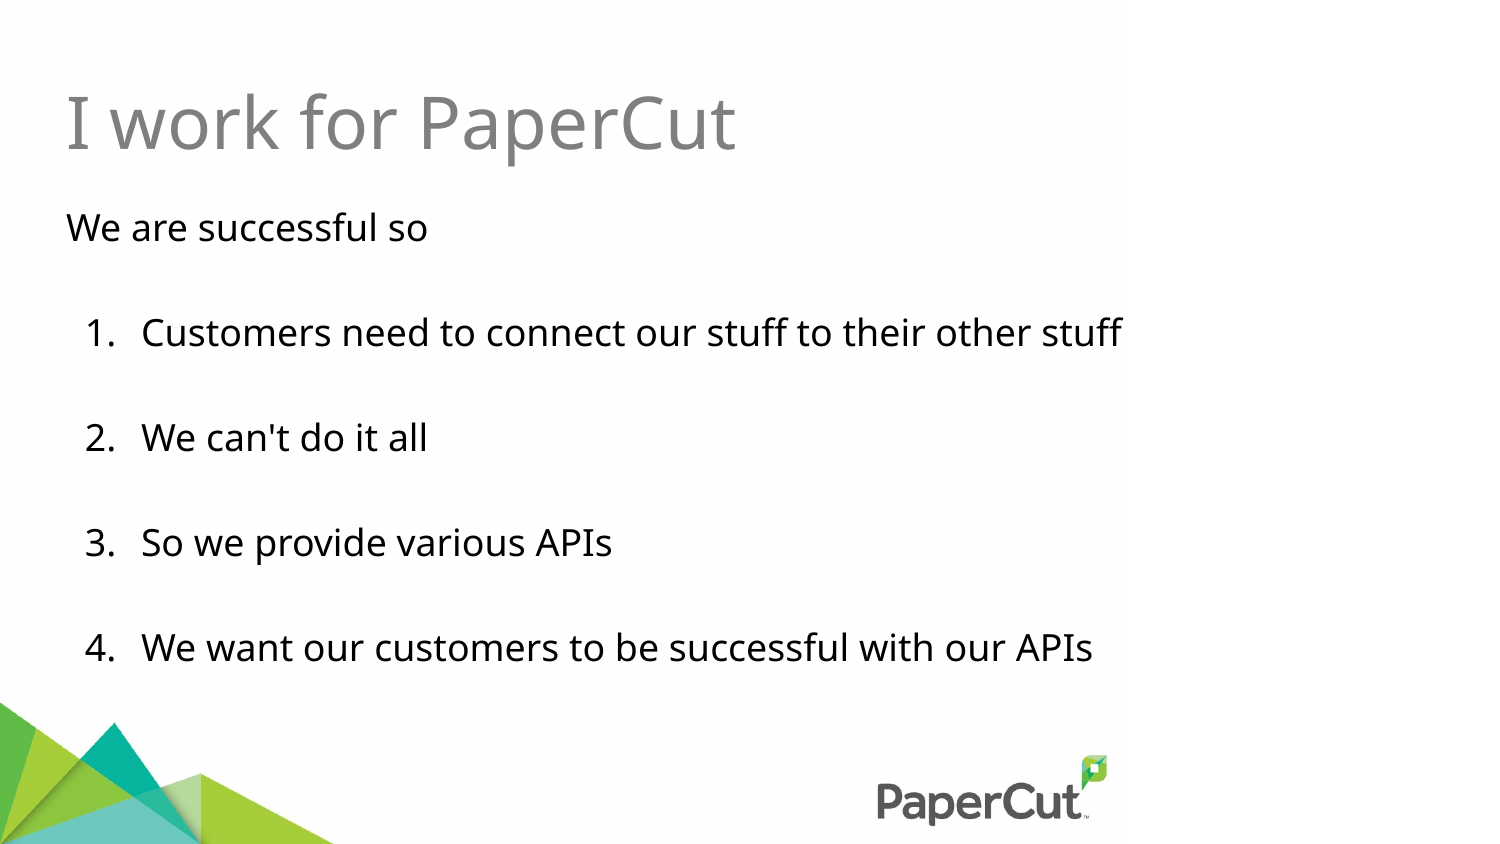

# I work for PaperCut
We are successful so
Customers need to connect our stuff to their other stuff
We can't do it all
So we provide various APIs
We want our customers to be successful with our APIs